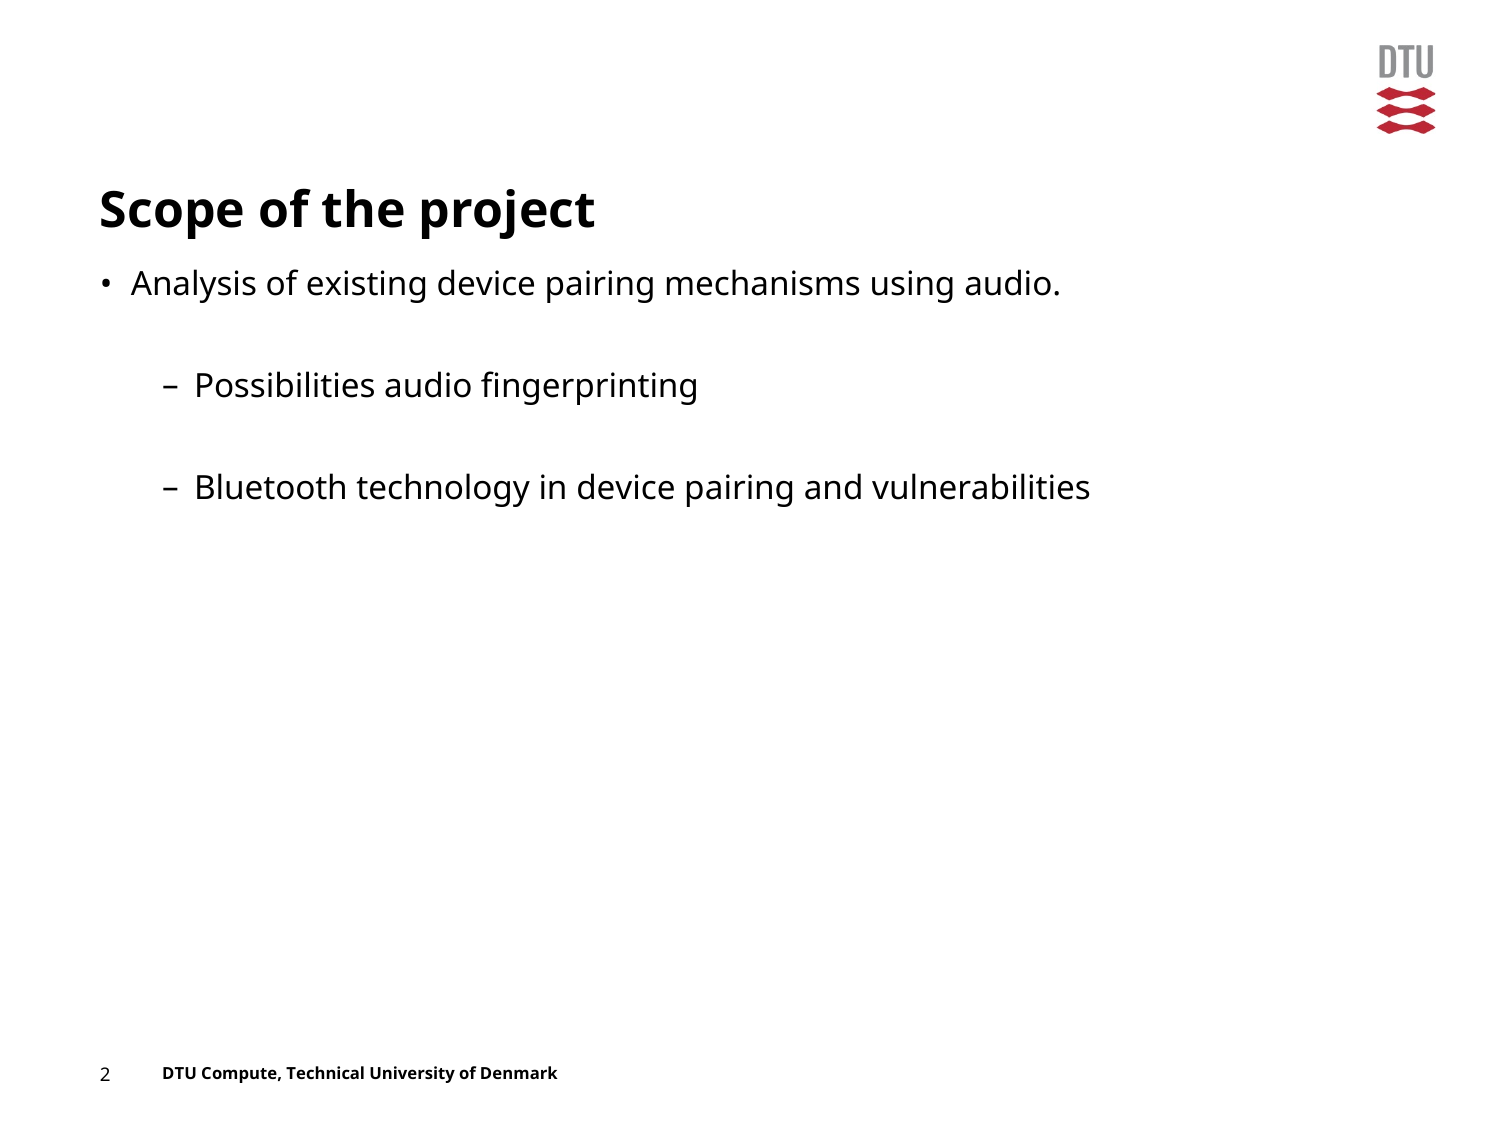

# Scope of the project
Analysis of existing device pairing mechanisms using audio.
Possibilities audio fingerprinting
Bluetooth technology in device pairing and vulnerabilities